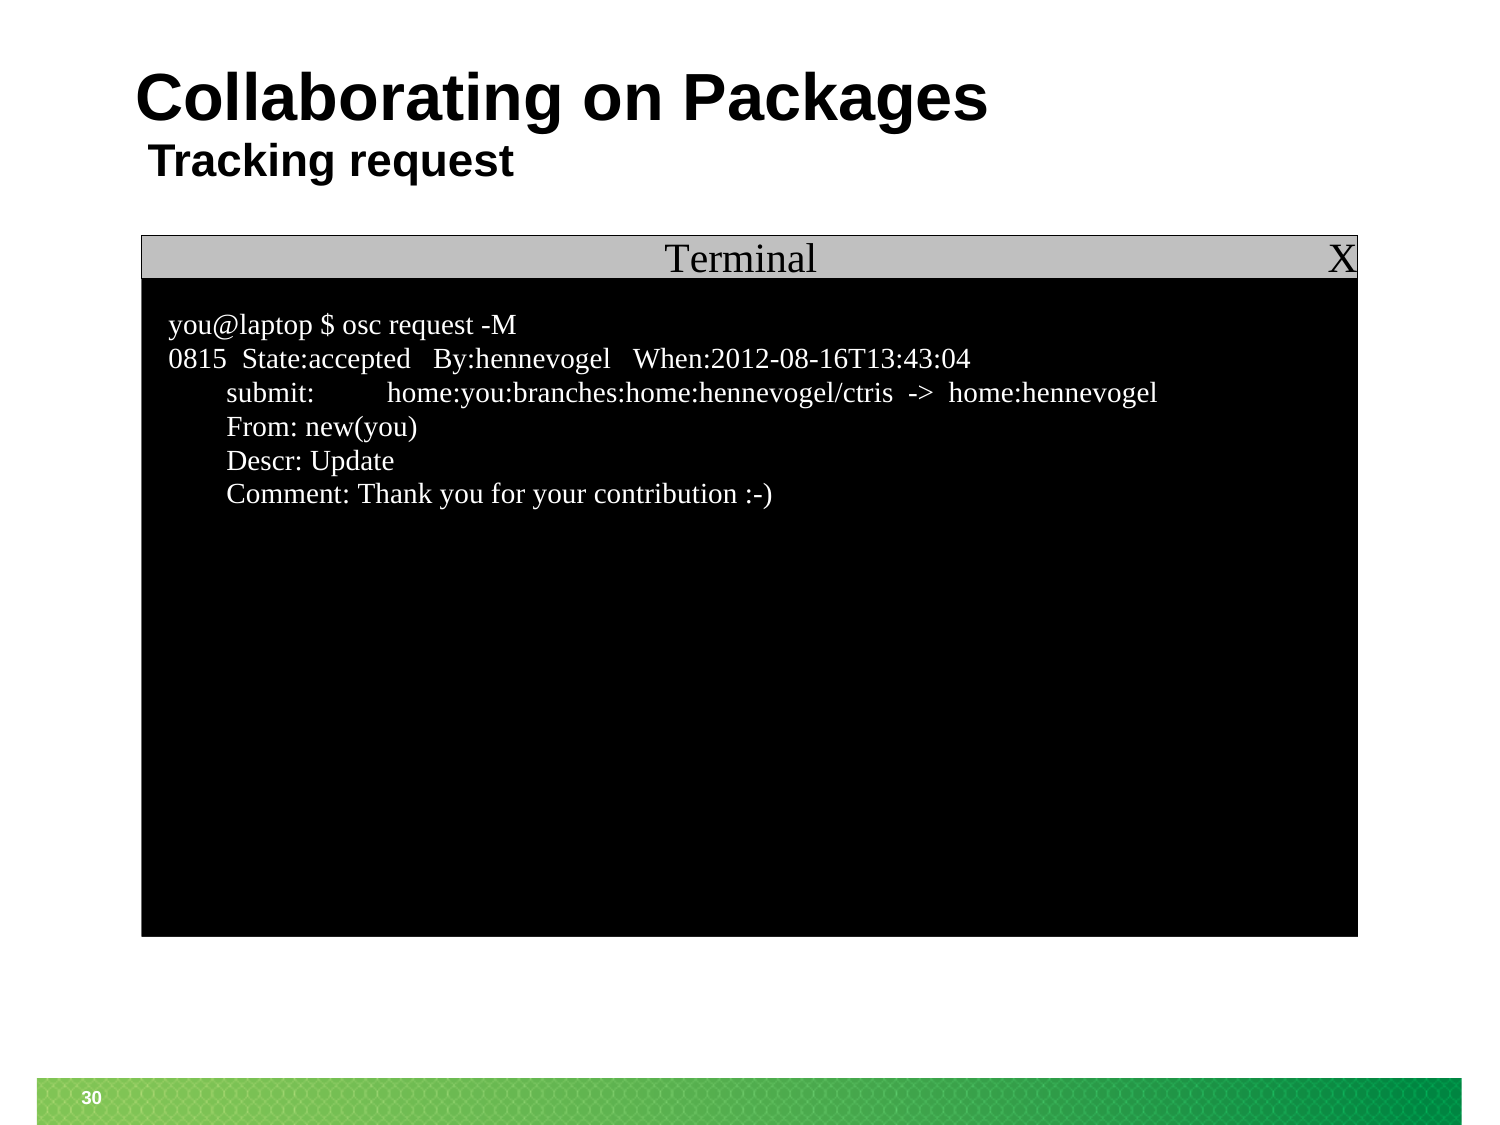

# Collaborating on Packages Tracking request
Terminal 							X
Terminal 							X
you@laptop $
you@laptop $ osc request -M
0815 State:accepted By:hennevogel When:2012-08-16T13:43:04
 submit: home:you:branches:home:hennevogel/ctris -> home:hennevogel
 From: new(you)
 Descr: Update
 Comment: Thank you for your contribution :-)